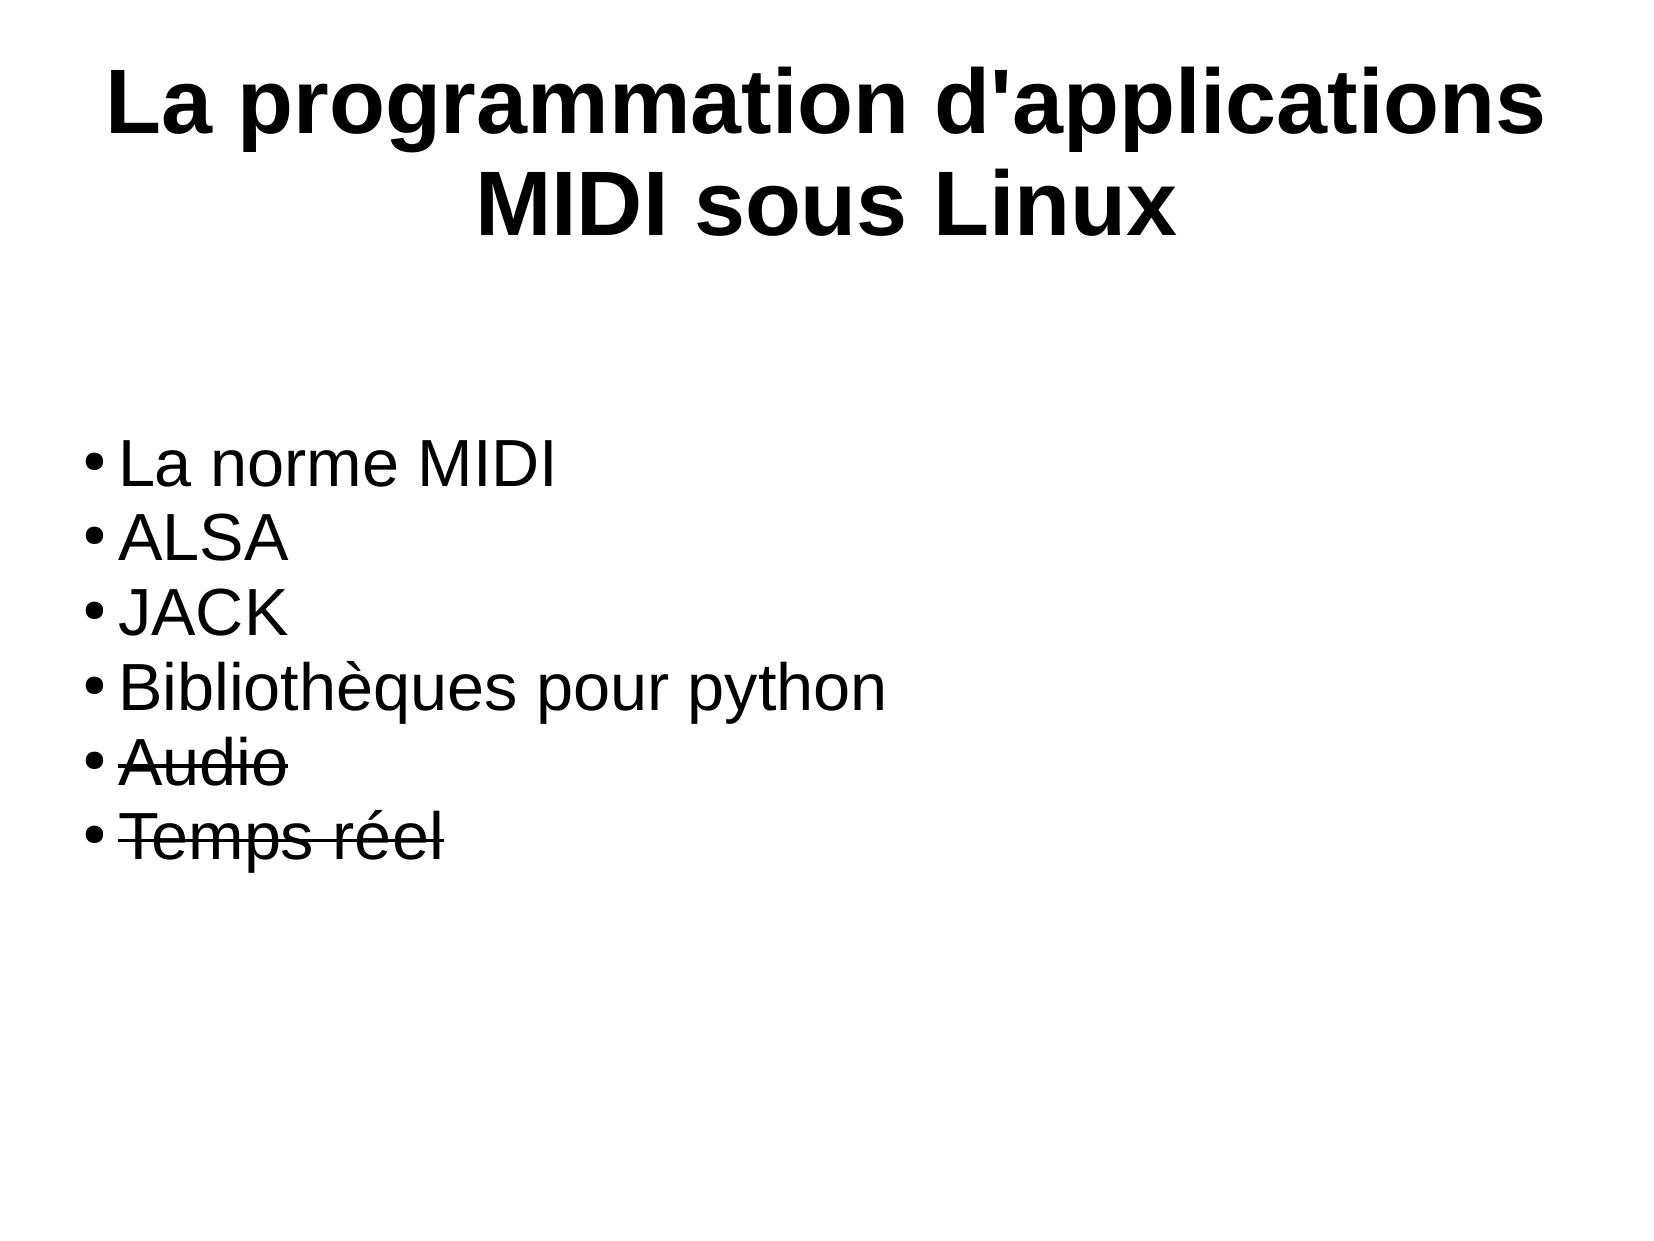

# La programmation d'applications MIDI sous Linux
La norme MIDI
ALSA
JACK
Bibliothèques pour python
Audio
Temps réel